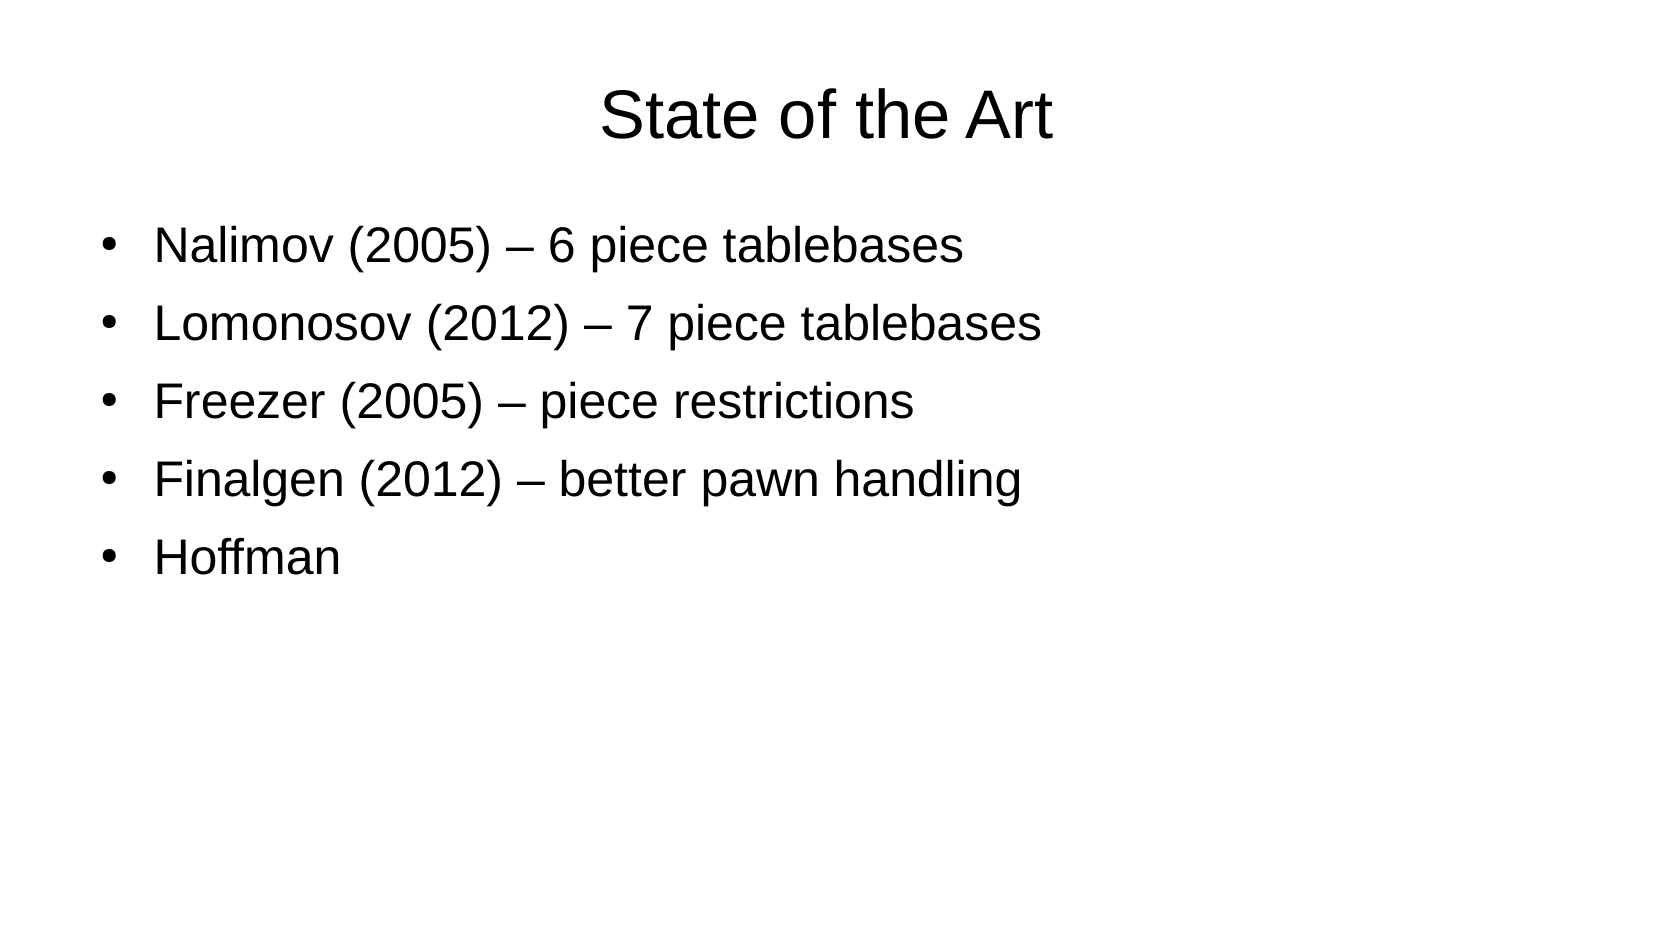

# State of the Art
Nalimov (2005) – 6 piece tablebases
Lomonosov (2012) – 7 piece tablebases
Freezer (2005) – piece restrictions
Finalgen (2012) – better pawn handling
Hoffman